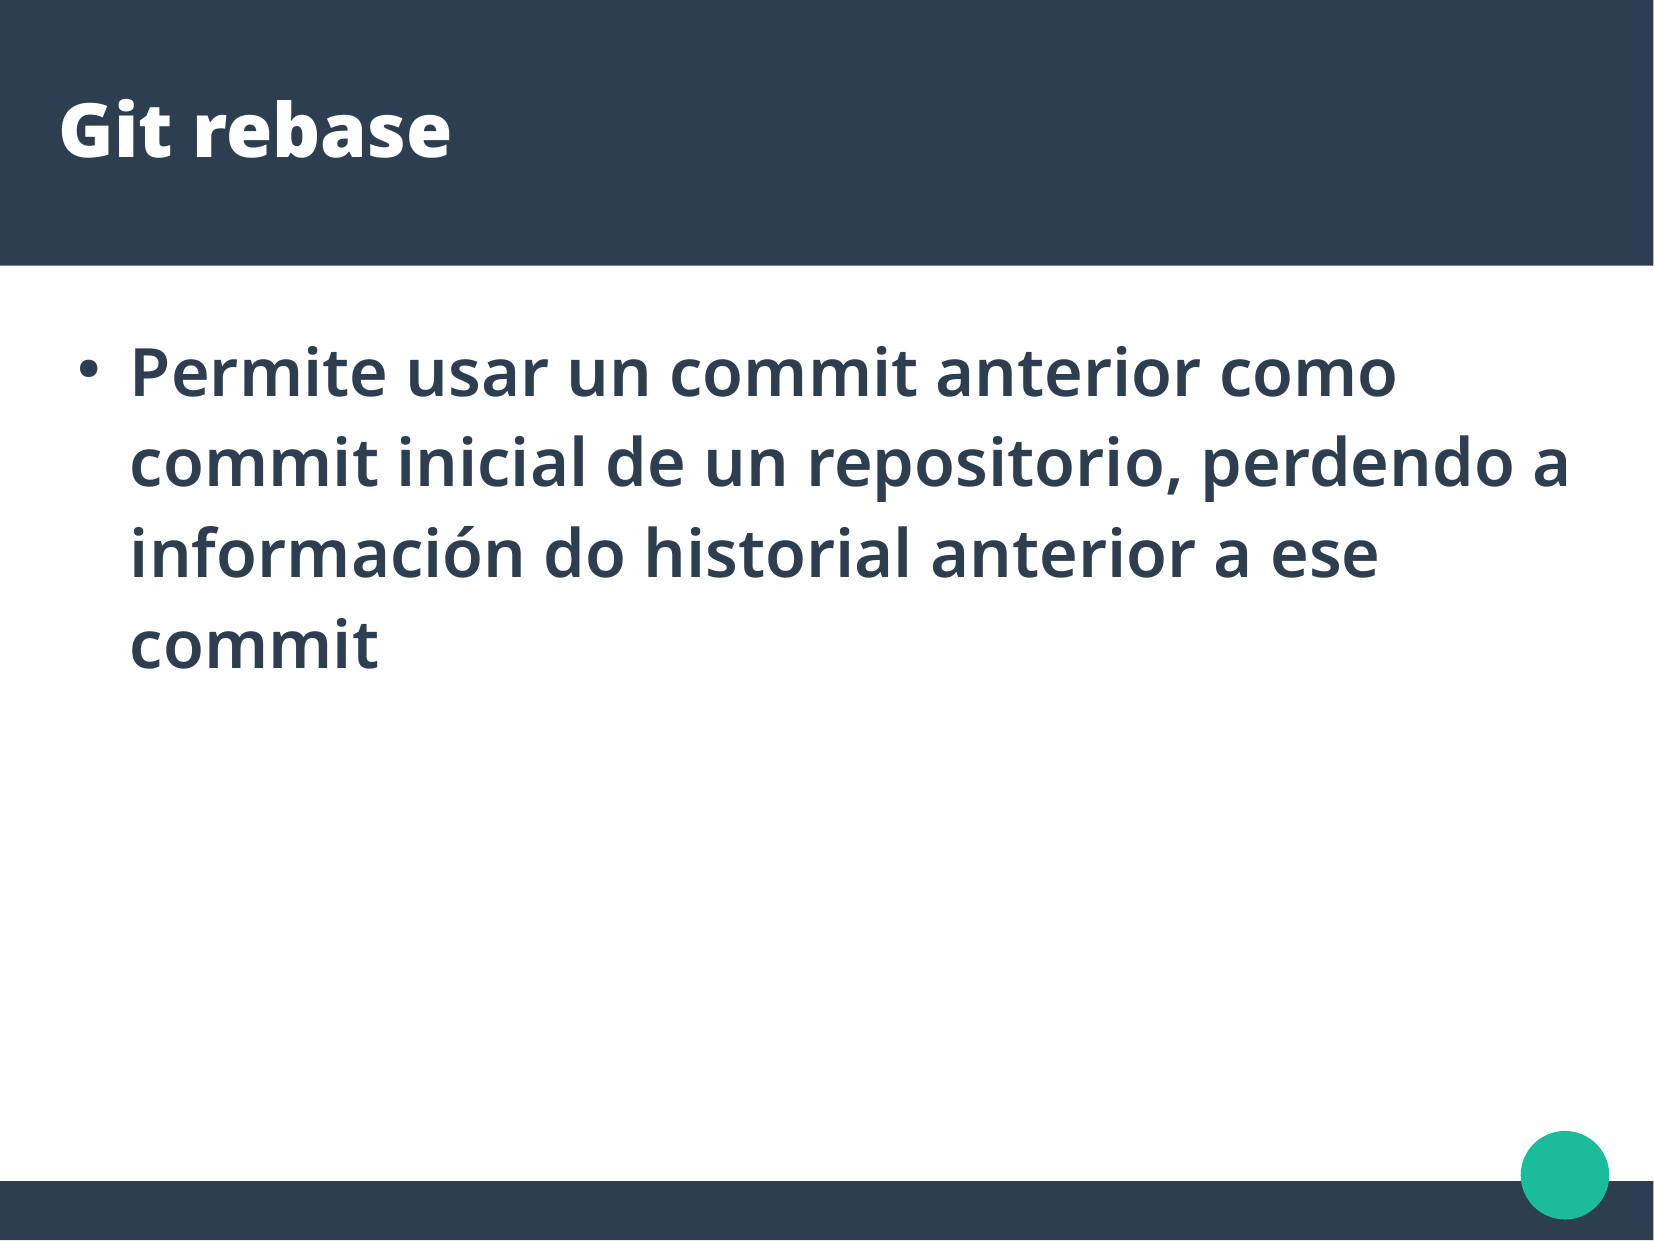

# Git rebase
Permite usar un commit anterior como commit inicial de un repositorio, perdendo a información do historial anterior a ese commit